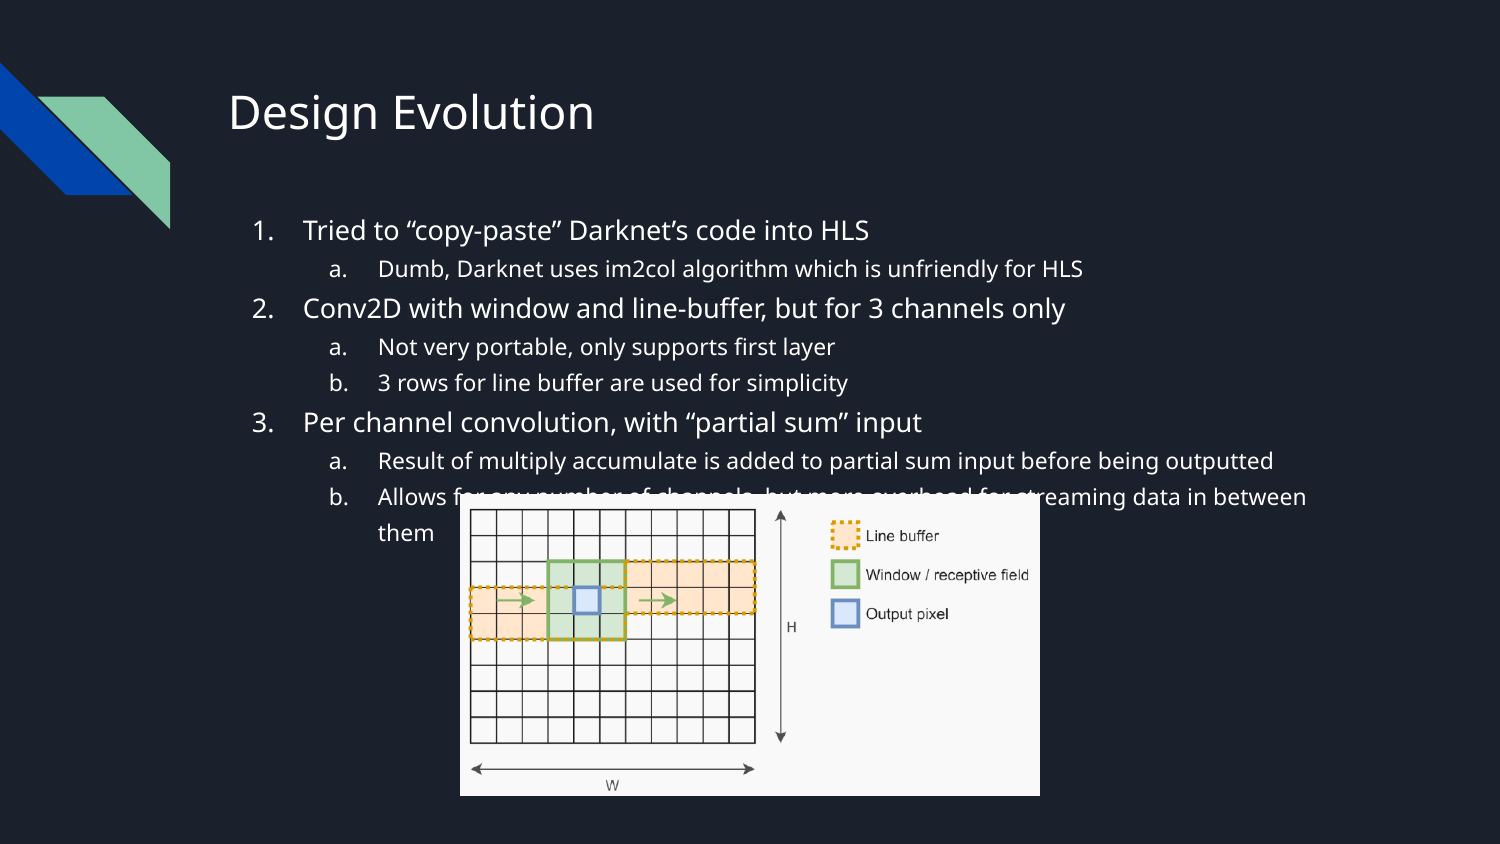

# Design Evolution
Tried to “copy-paste” Darknet’s code into HLS
Dumb, Darknet uses im2col algorithm which is unfriendly for HLS
Conv2D with window and line-buffer, but for 3 channels only
Not very portable, only supports first layer
3 rows for line buffer are used for simplicity
Per channel convolution, with “partial sum” input
Result of multiply accumulate is added to partial sum input before being outputted
Allows for any number of channels, but more overhead for streaming data in between them